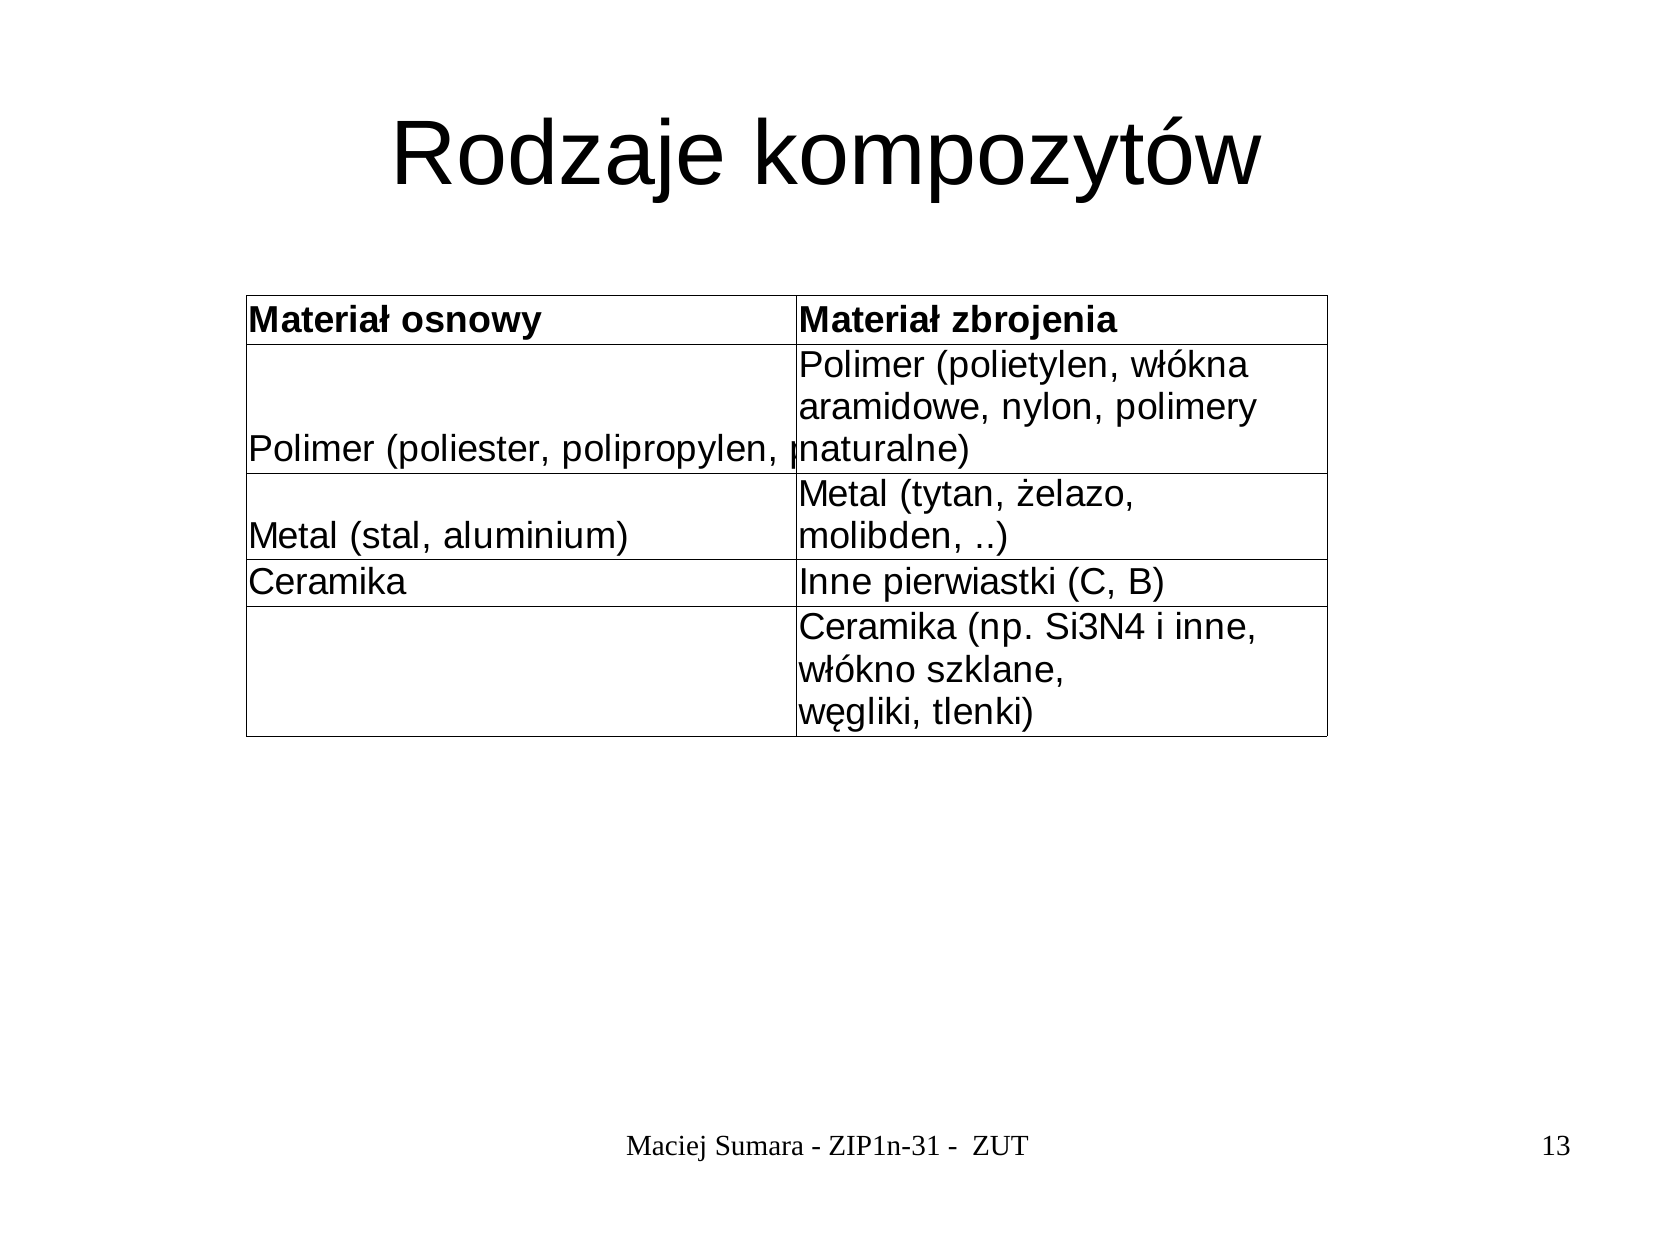

# Rodzaje kompozytów
Maciej Sumara - ZIP1n-31 - ZUT
13